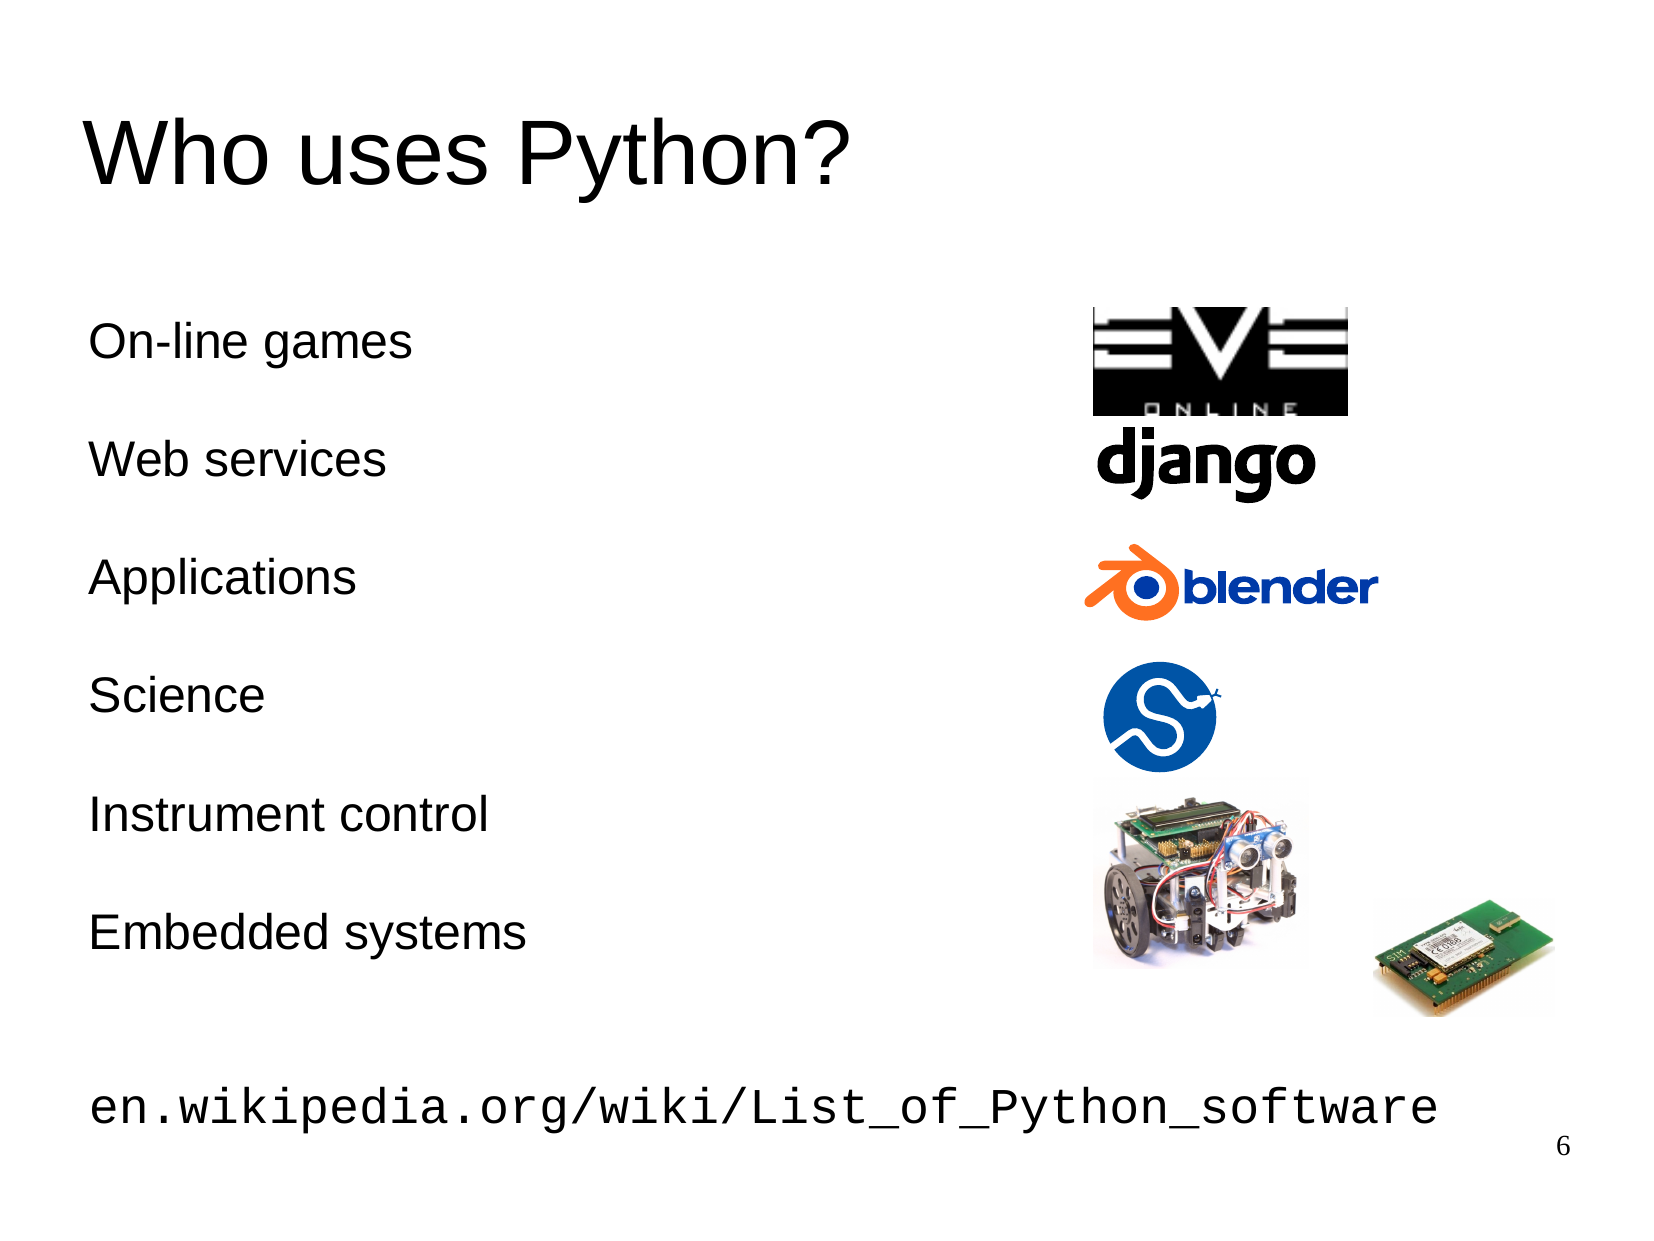

# Who uses Python?
On-line games
Web services
Applications
Science
Instrument control
Embedded systems
en.wikipedia.org/wiki/List_of_Python_software
6